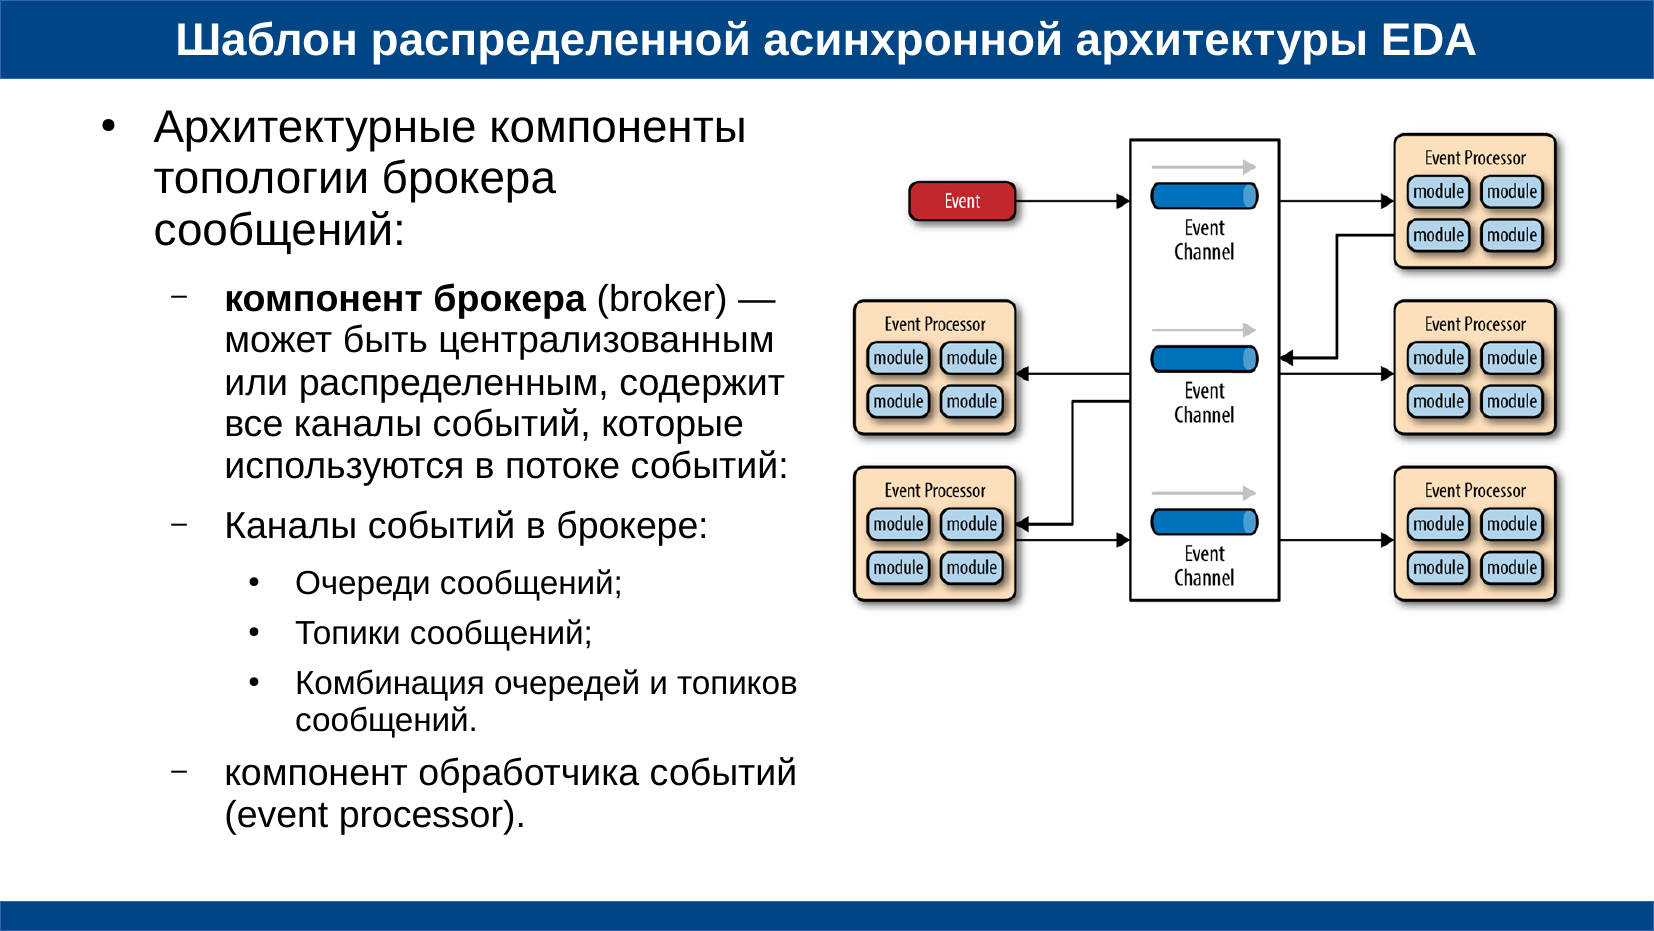

# Шаблон распределенной асинхронной архитектуры EDA
Архитектурные компоненты топологии брокера сообщений:
компонент брокера (broker) — может быть централизованным или распределенным, содержит все каналы событий, которые используются в потоке событий:
Каналы событий в брокере:
Очереди сообщений;
Топики сообщений;
Комбинация очередей и топиков сообщений.
компонент обработчика событий (event processor).